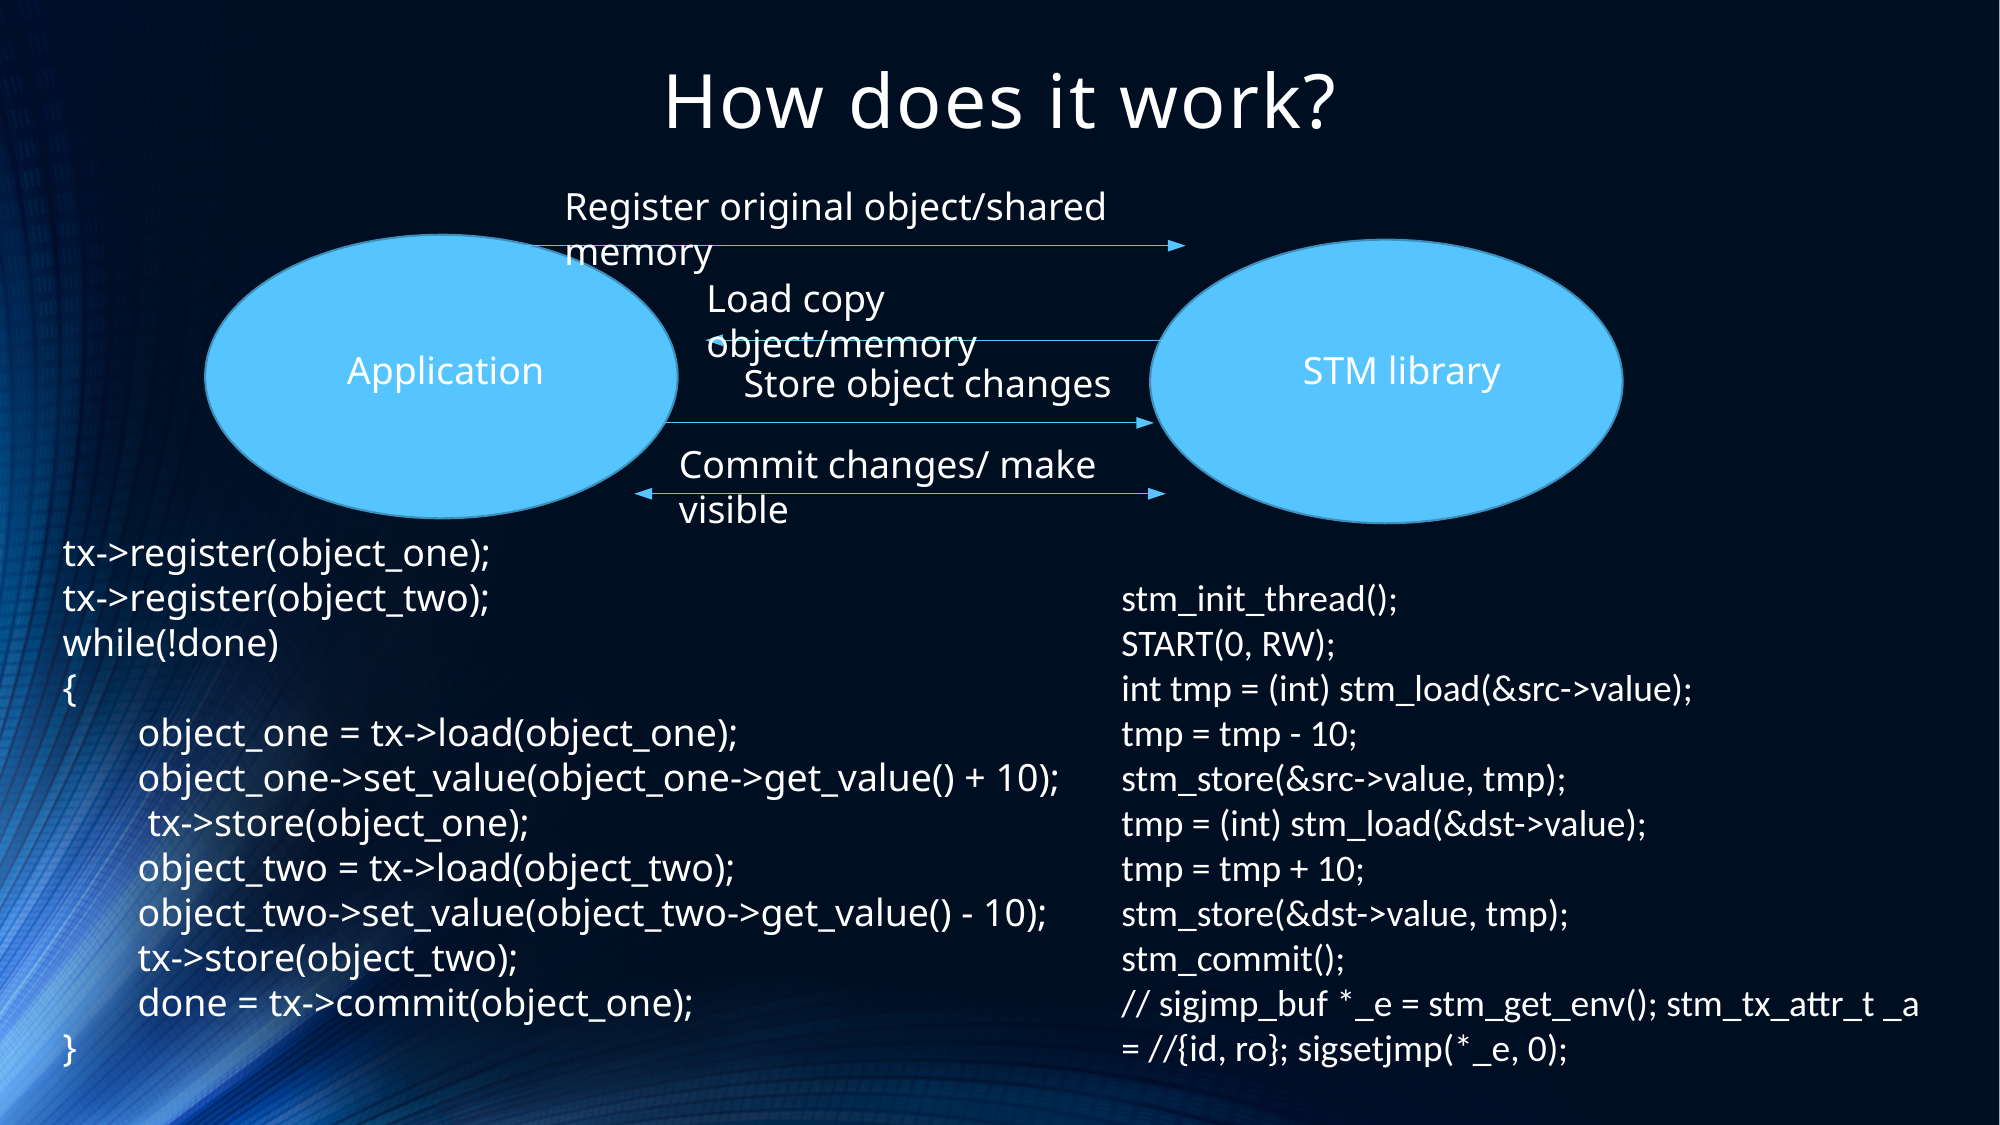

# How does it work?
Register original object/shared memory
Load copy object/memory
Application
STM library
Store object changes
Commit changes/ make visible
tx->register(object_one);
tx->register(object_two);
while(!done)
{
	object_one = tx->load(object_one);
	object_one->set_value(object_one->get_value() + 10);
	 tx->store(object_one);
	object_two = tx->load(object_two);
	object_two->set_value(object_two->get_value() - 10);
	tx->store(object_two);
	done = tx->commit(object_one);
}
stm_init_thread();
START(0, RW);
int tmp = (int) stm_load(&src->value);
tmp = tmp - 10;
stm_store(&src->value, tmp);
tmp = (int) stm_load(&dst->value);
tmp = tmp + 10;
stm_store(&dst->value, tmp);
stm_commit();
// sigjmp_buf *_e = stm_get_env(); stm_tx_attr_t _a = //{id, ro}; sigsetjmp(*_e, 0);